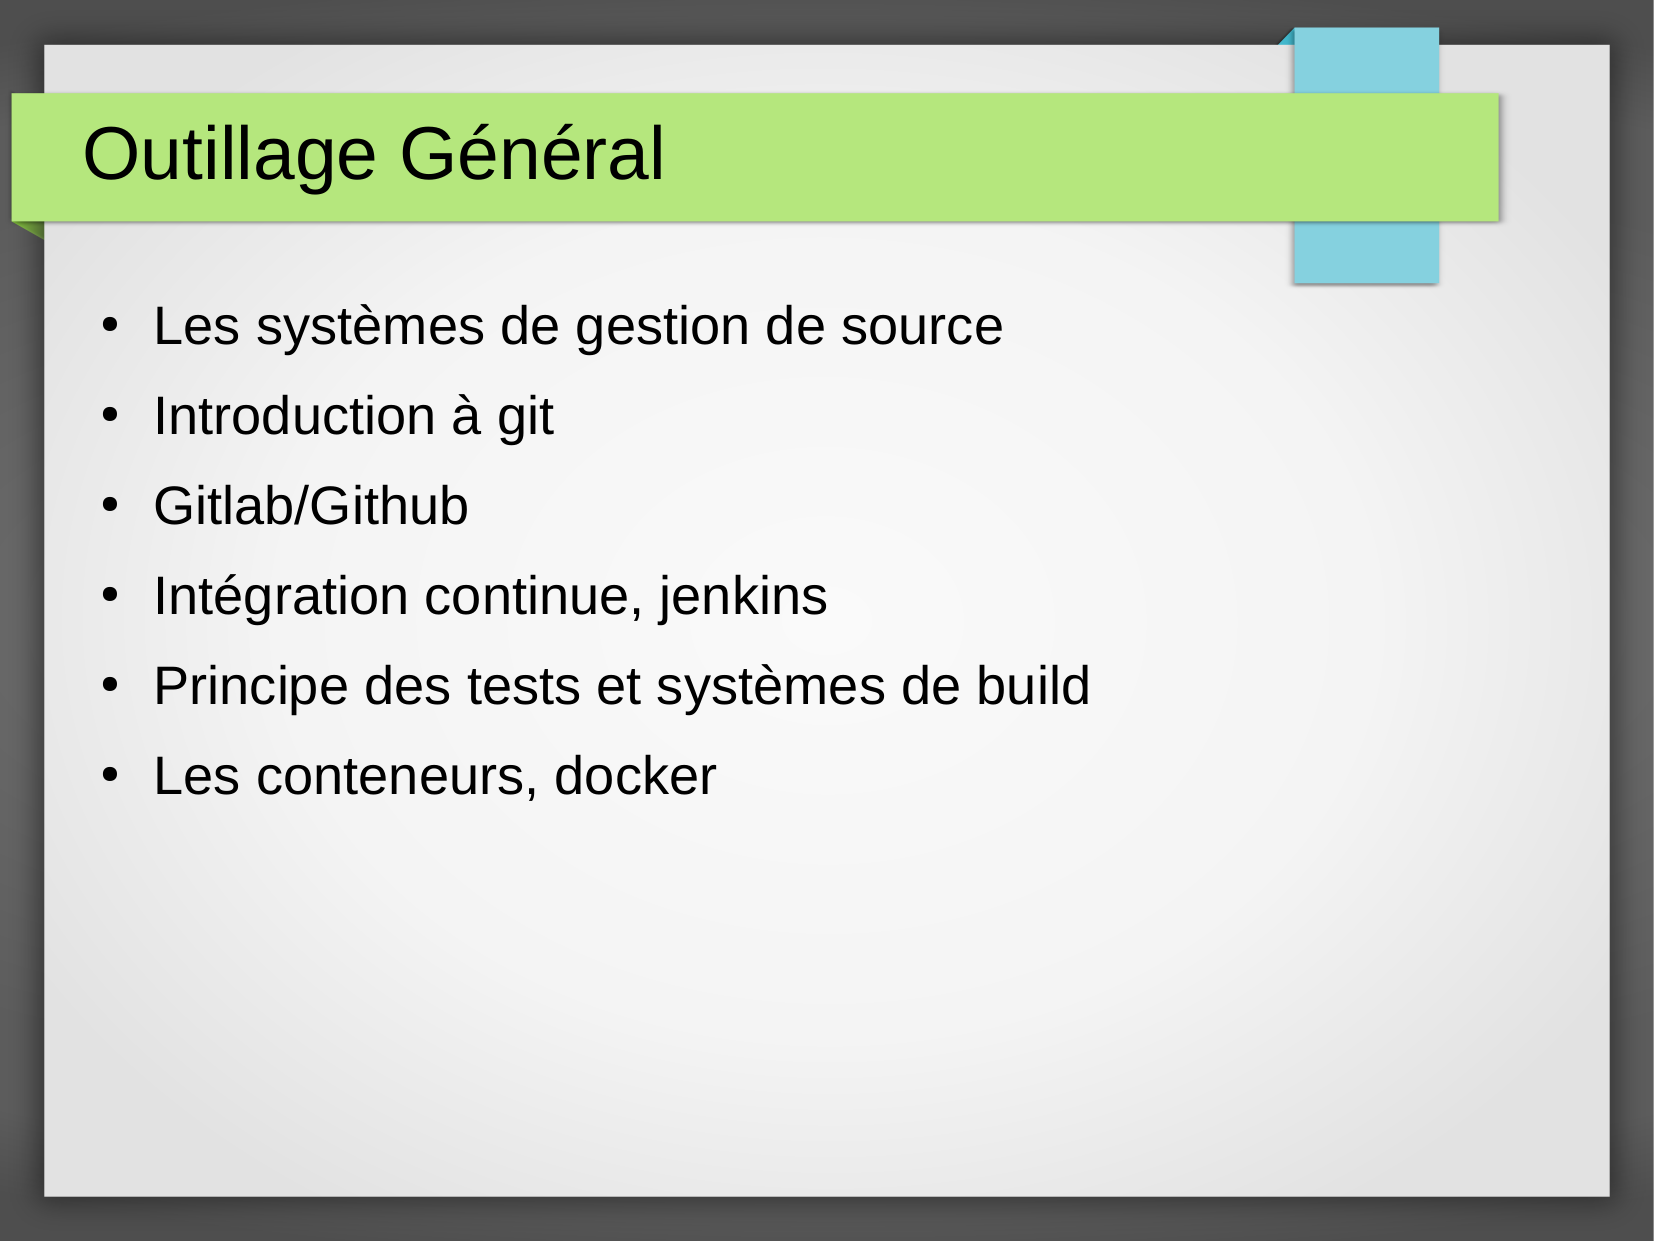

# Outillage Général
Les systèmes de gestion de source
Introduction à git
Gitlab/Github
Intégration continue, jenkins
Principe des tests et systèmes de build
Les conteneurs, docker